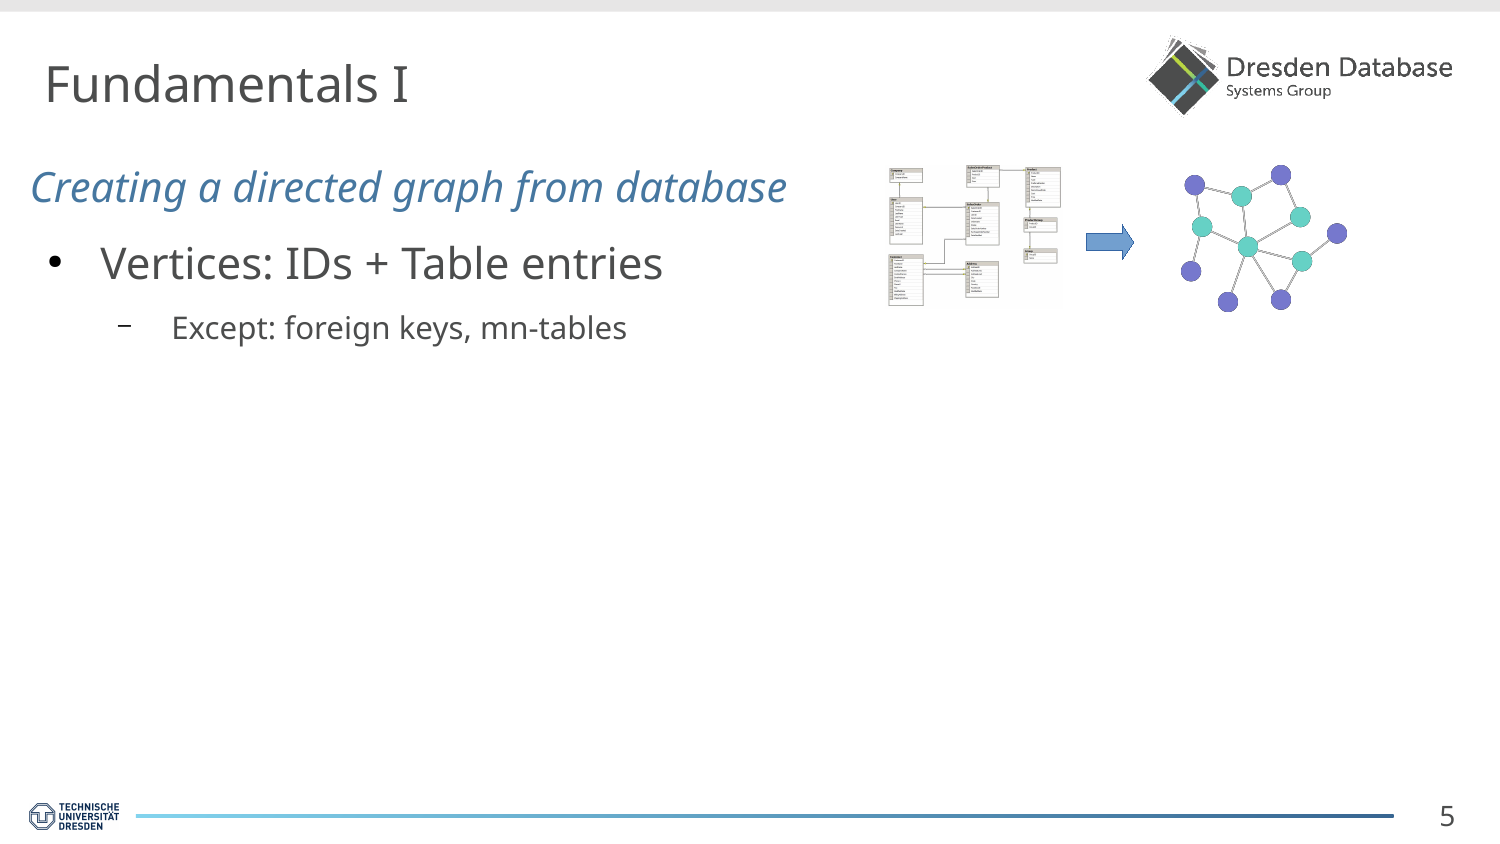

# Fundamentals I
Creating a directed graph from database
Vertices: IDs + Table entries
Except: foreign keys, mn-tables